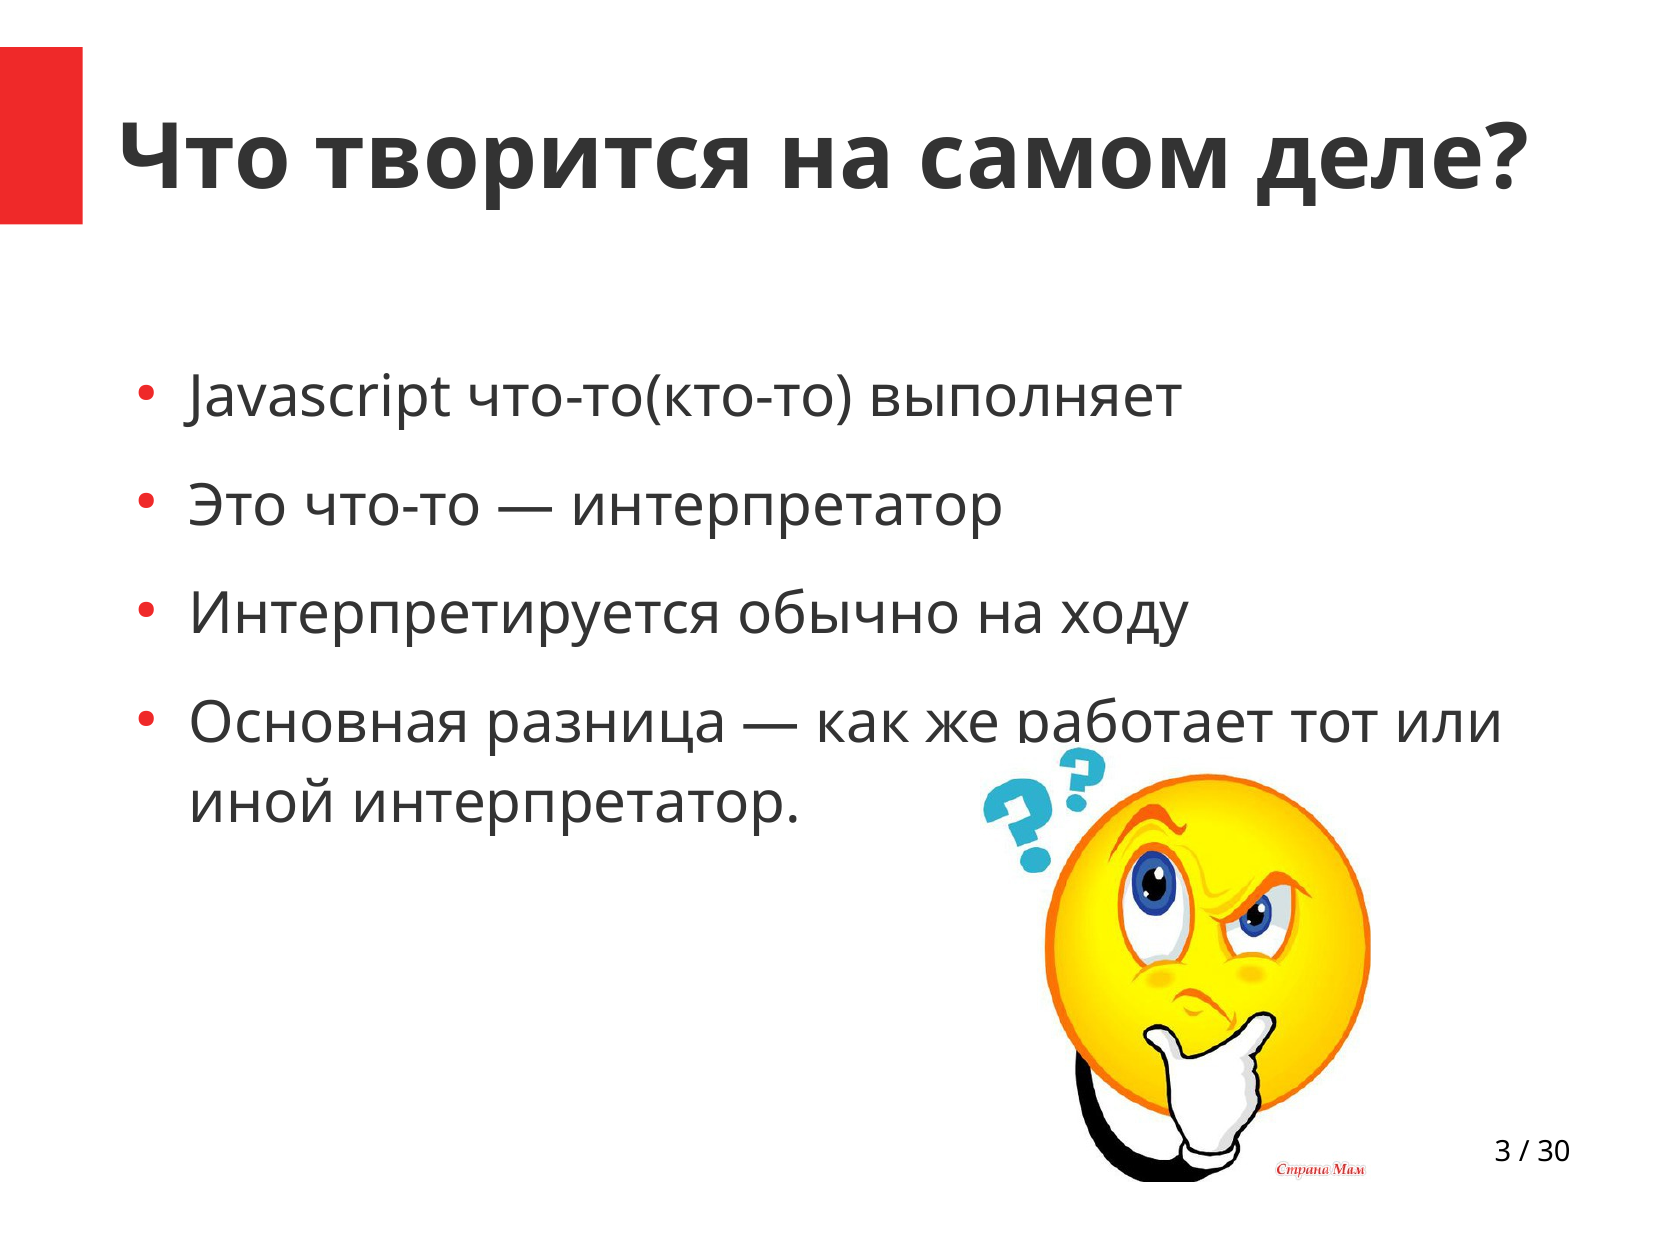

# Что творится на самом деле?
Javascript что-то(кто-то) выполняет
Это что-то — интерпретатор
Интерпретируется обычно на ходу
Основная разница — как же работает тот или иной интерпретатор.
3